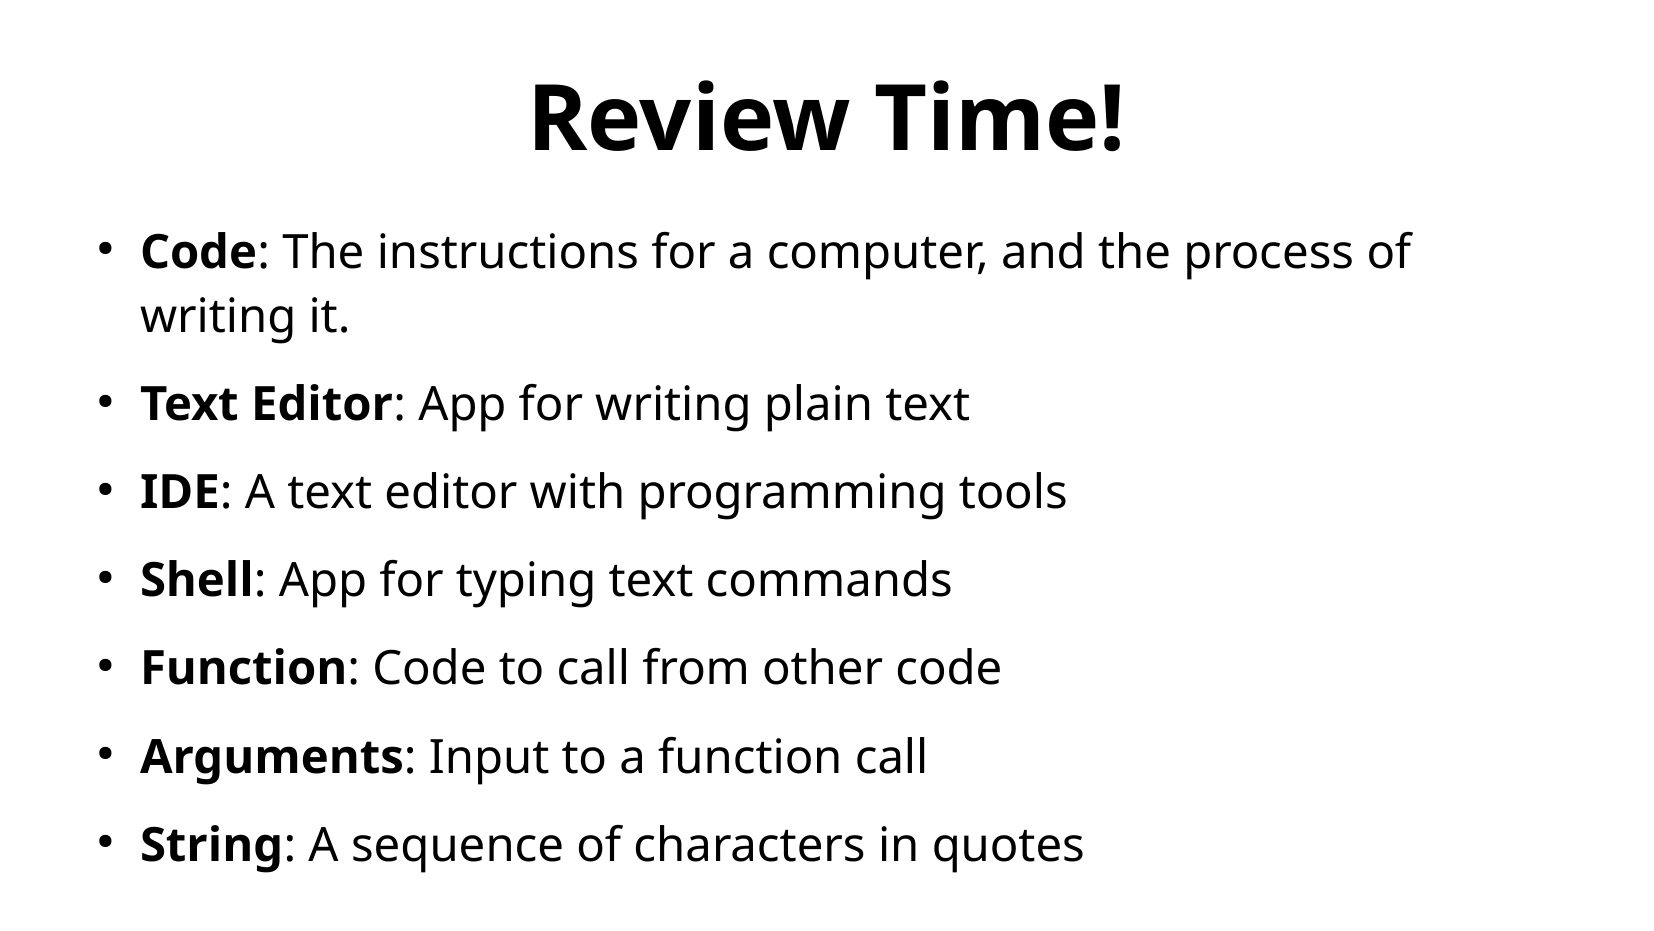

# Review Time!
Code: The instructions for a computer, and the process of writing it.
Text Editor: App for writing plain text
IDE: A text editor with programming tools
Shell: App for typing text commands
Function: Code to call from other code
Arguments: Input to a function call
String: A sequence of characters in quotes